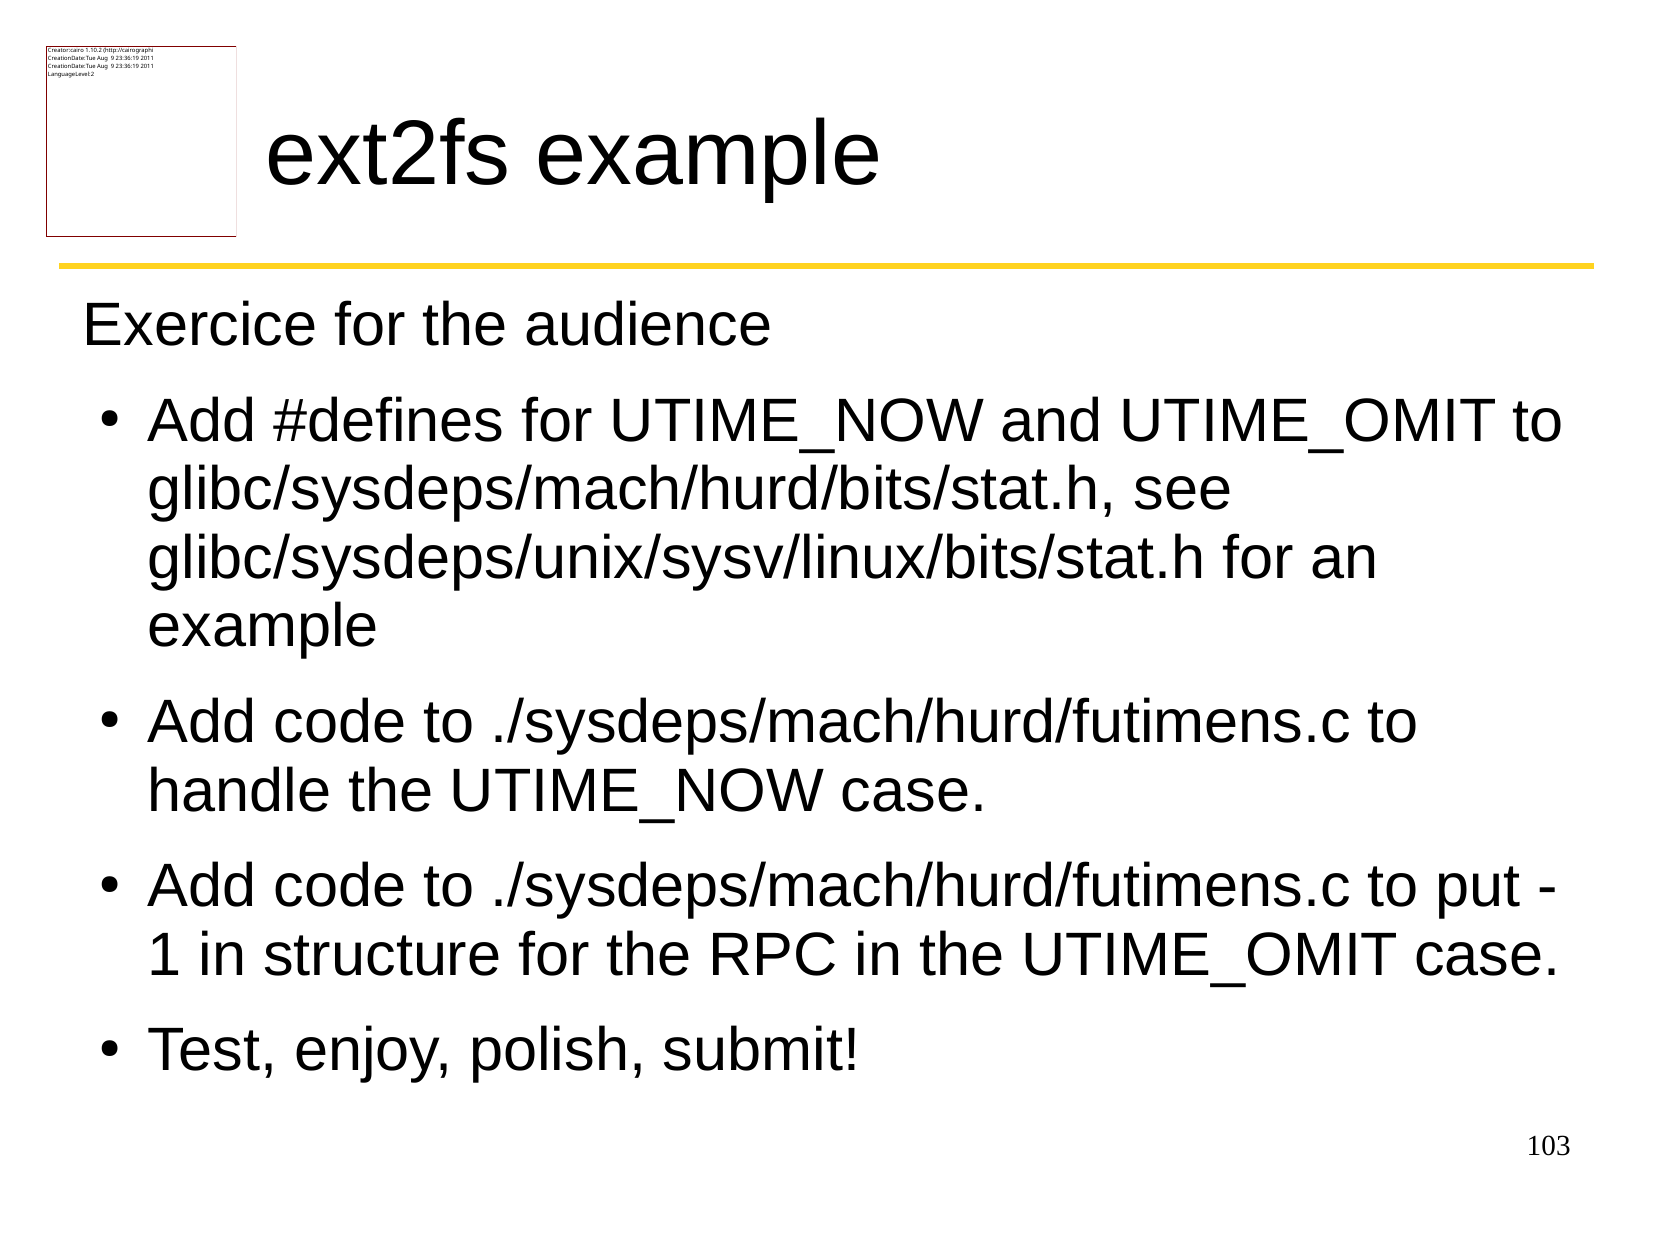

# ext2fs example
Exercice for the audience
Add #defines for UTIME_NOW and UTIME_OMIT to glibc/sysdeps/mach/hurd/bits/stat.h, see glibc/sysdeps/unix/sysv/linux/bits/stat.h for an example
Add code to ./sysdeps/mach/hurd/futimens.c to handle the UTIME_NOW case.
Add code to ./sysdeps/mach/hurd/futimens.c to put -1 in structure for the RPC in the UTIME_OMIT case.
Test, enjoy, polish, submit!
103